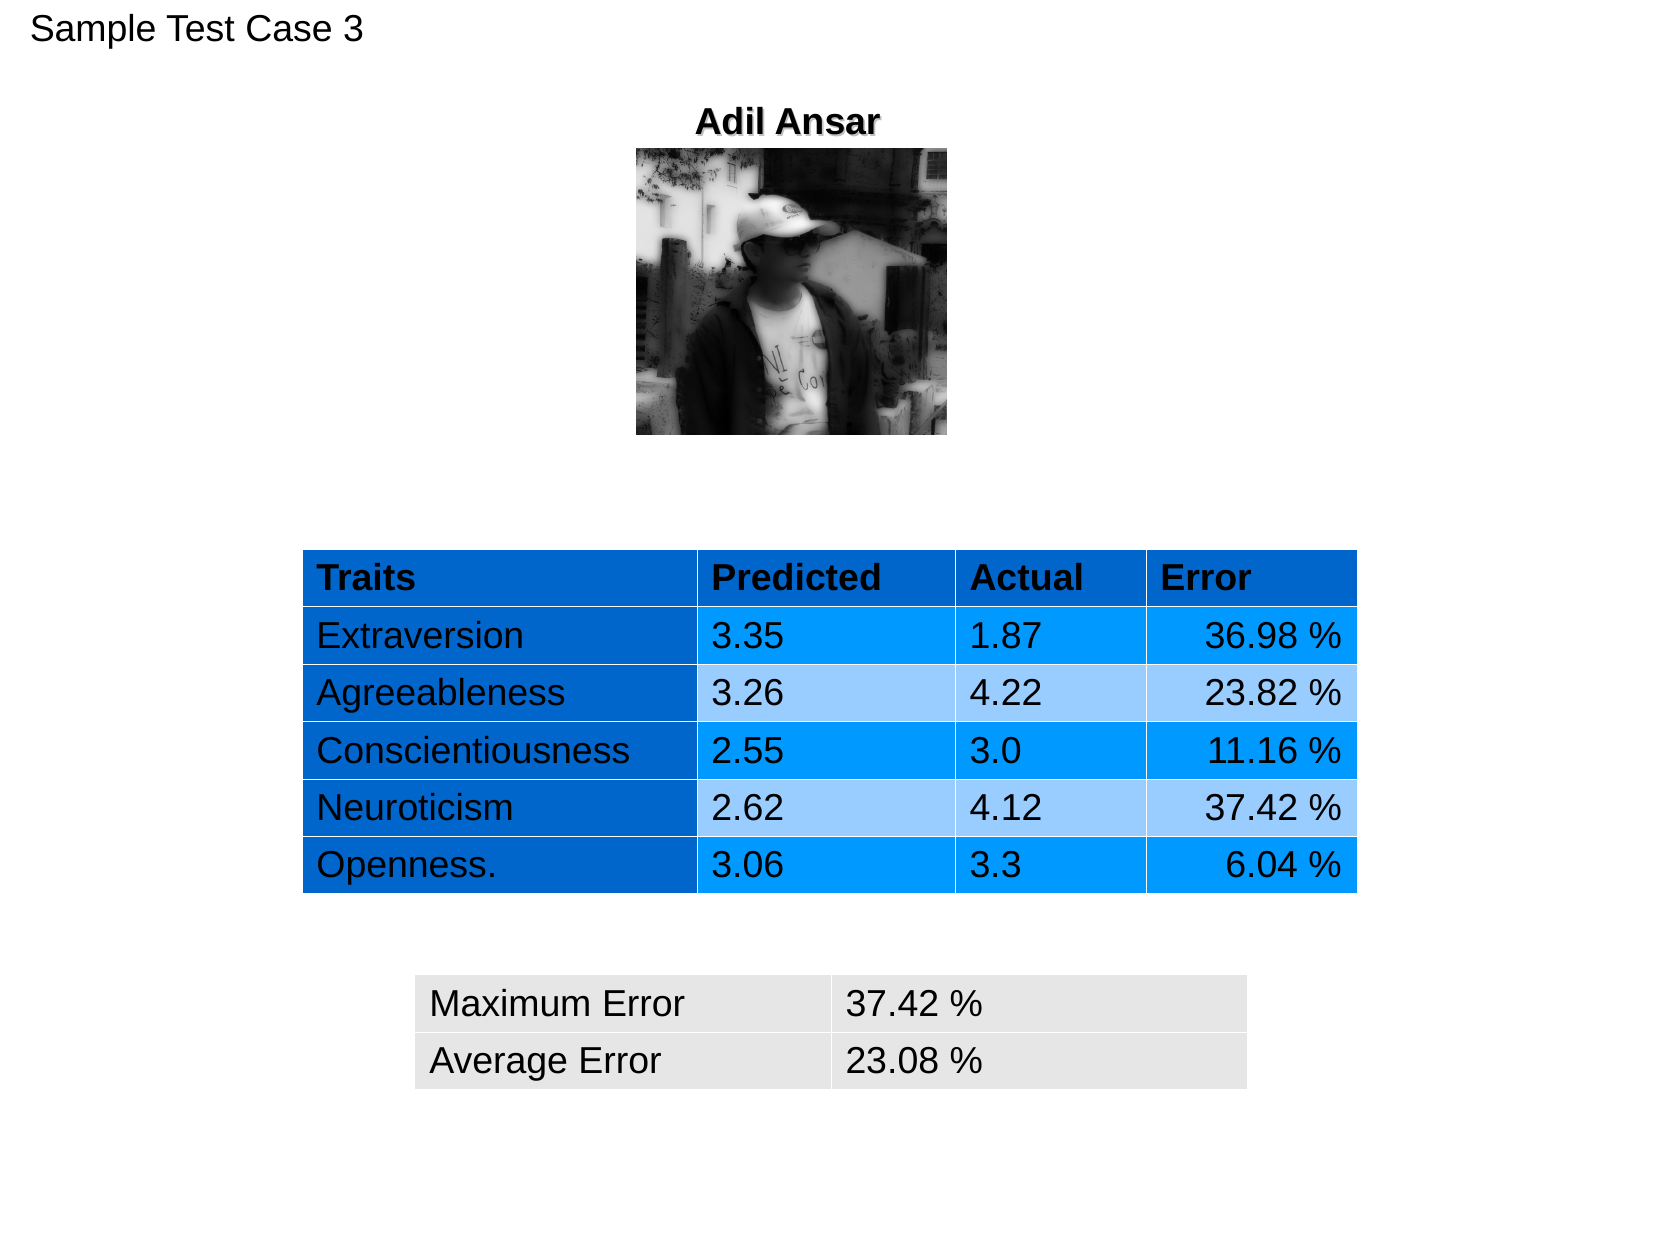

Sample Test Case 3
Adil Ansar
| Traits | Predicted | Actual | Error |
| --- | --- | --- | --- |
| Extraversion | 3.35 | 1.87 | 36.98 % |
| Agreeableness | 3.26 | 4.22 | 23.82 % |
| Conscientiousness | 2.55 | 3.0 | 11.16 % |
| Neuroticism | 2.62 | 4.12 | 37.42 % |
| Openness. | 3.06 | 3.3 | 6.04 % |
| Maximum Error | 37.42 % |
| --- | --- |
| Average Error | 23.08 % |